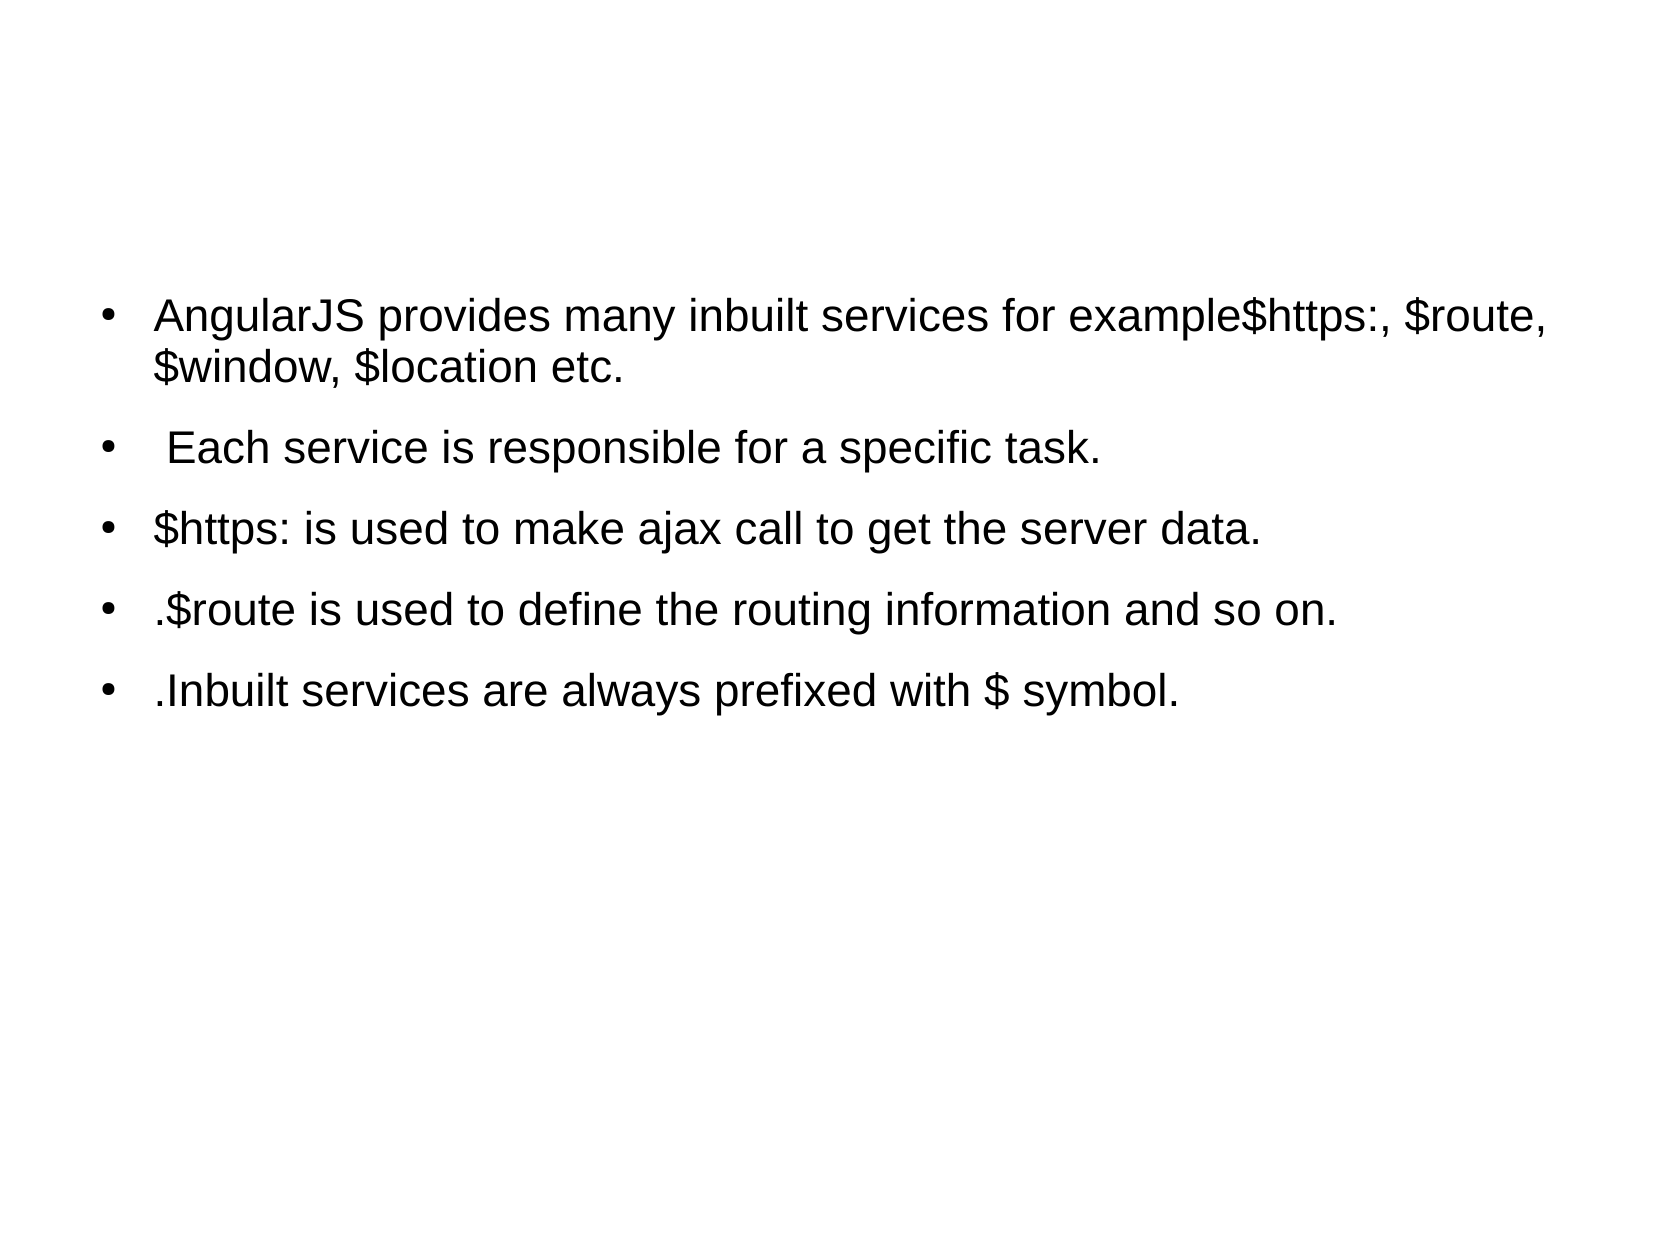

#
AngularJS provides many inbuilt services for example$https:, $route, $window, $location etc.
 Each service is responsible for a specific task.
$https: is used to make ajax call to get the server data.
.$route is used to define the routing information and so on.
.Inbuilt services are always prefixed with $ symbol.